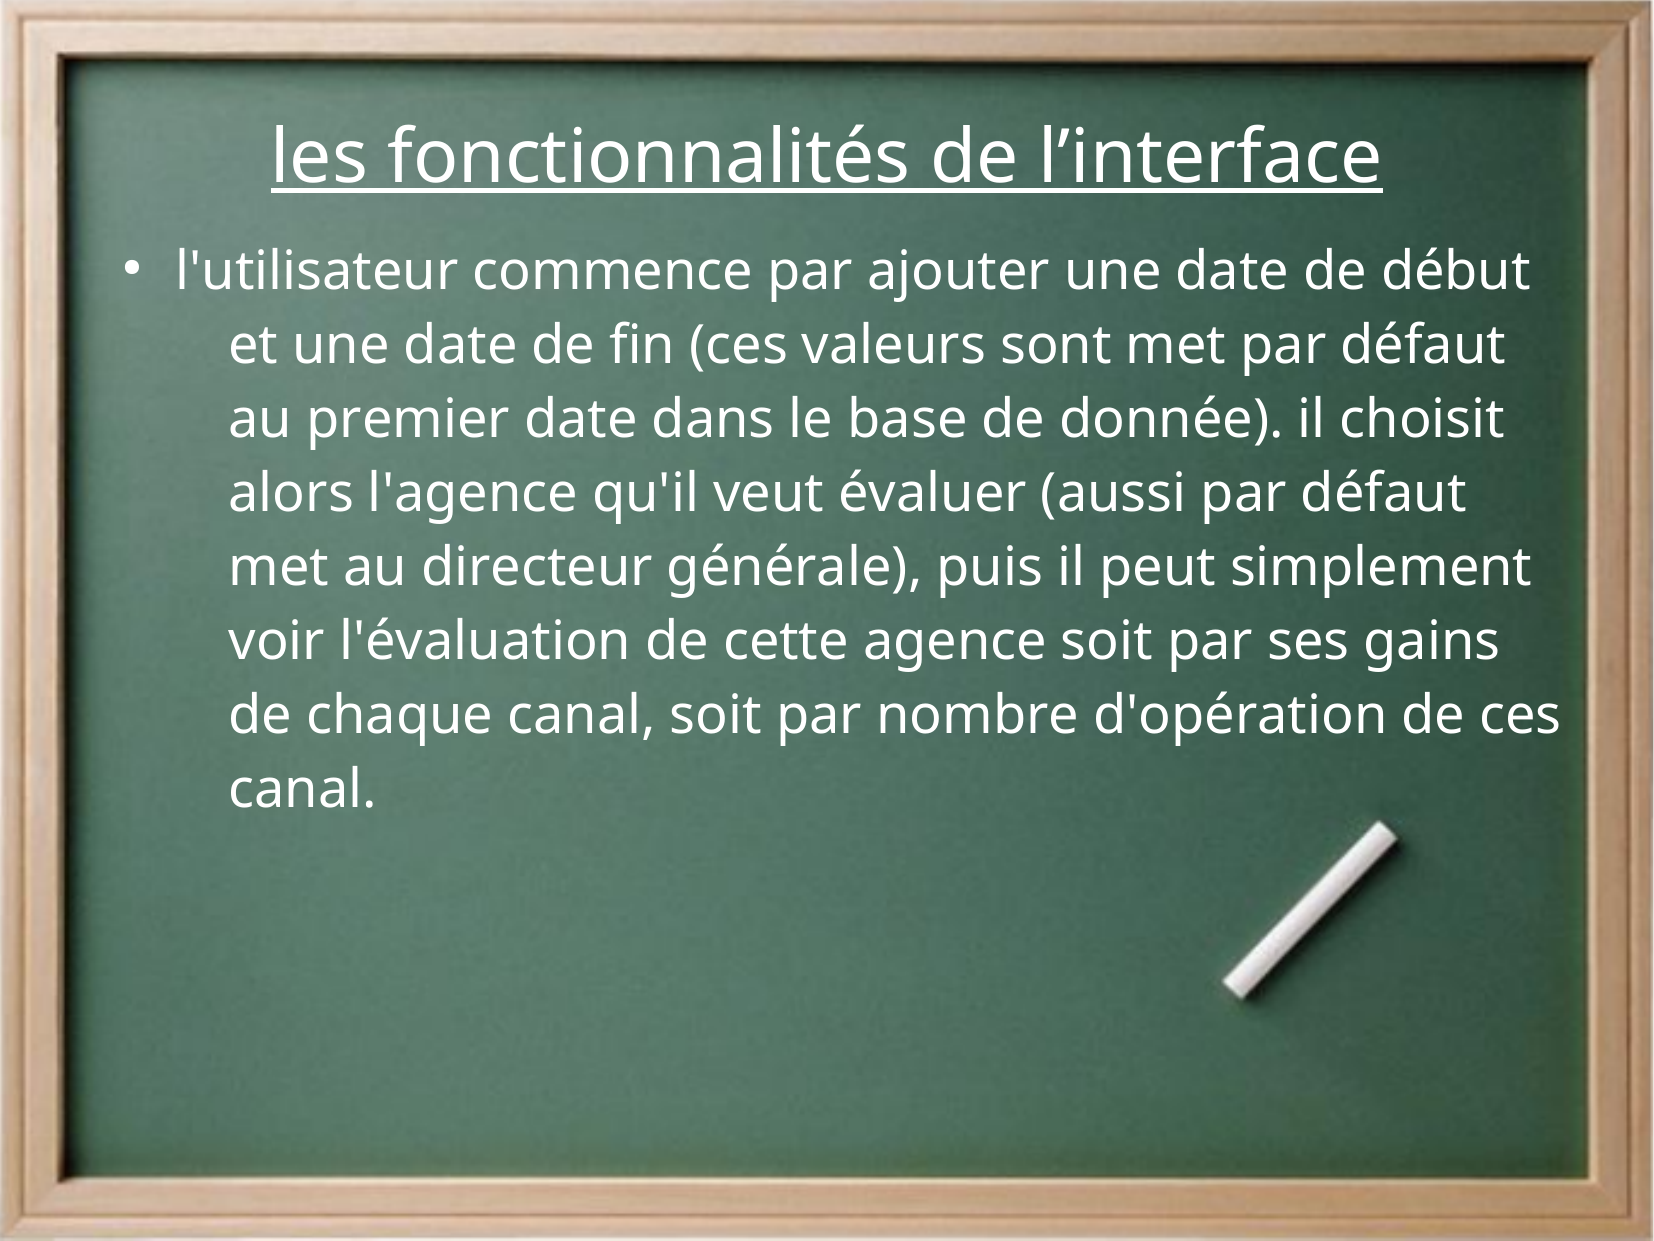

# les fonctionnalités de l’interface
l'utilisateur commence par ajouter une date de début et une date de fin (ces valeurs sont met par défaut au premier date dans le base de donnée). il choisit alors l'agence qu'il veut évaluer (aussi par défaut met au directeur générale), puis il peut simplement voir l'évaluation de cette agence soit par ses gains de chaque canal, soit par nombre d'opération de ces canal.